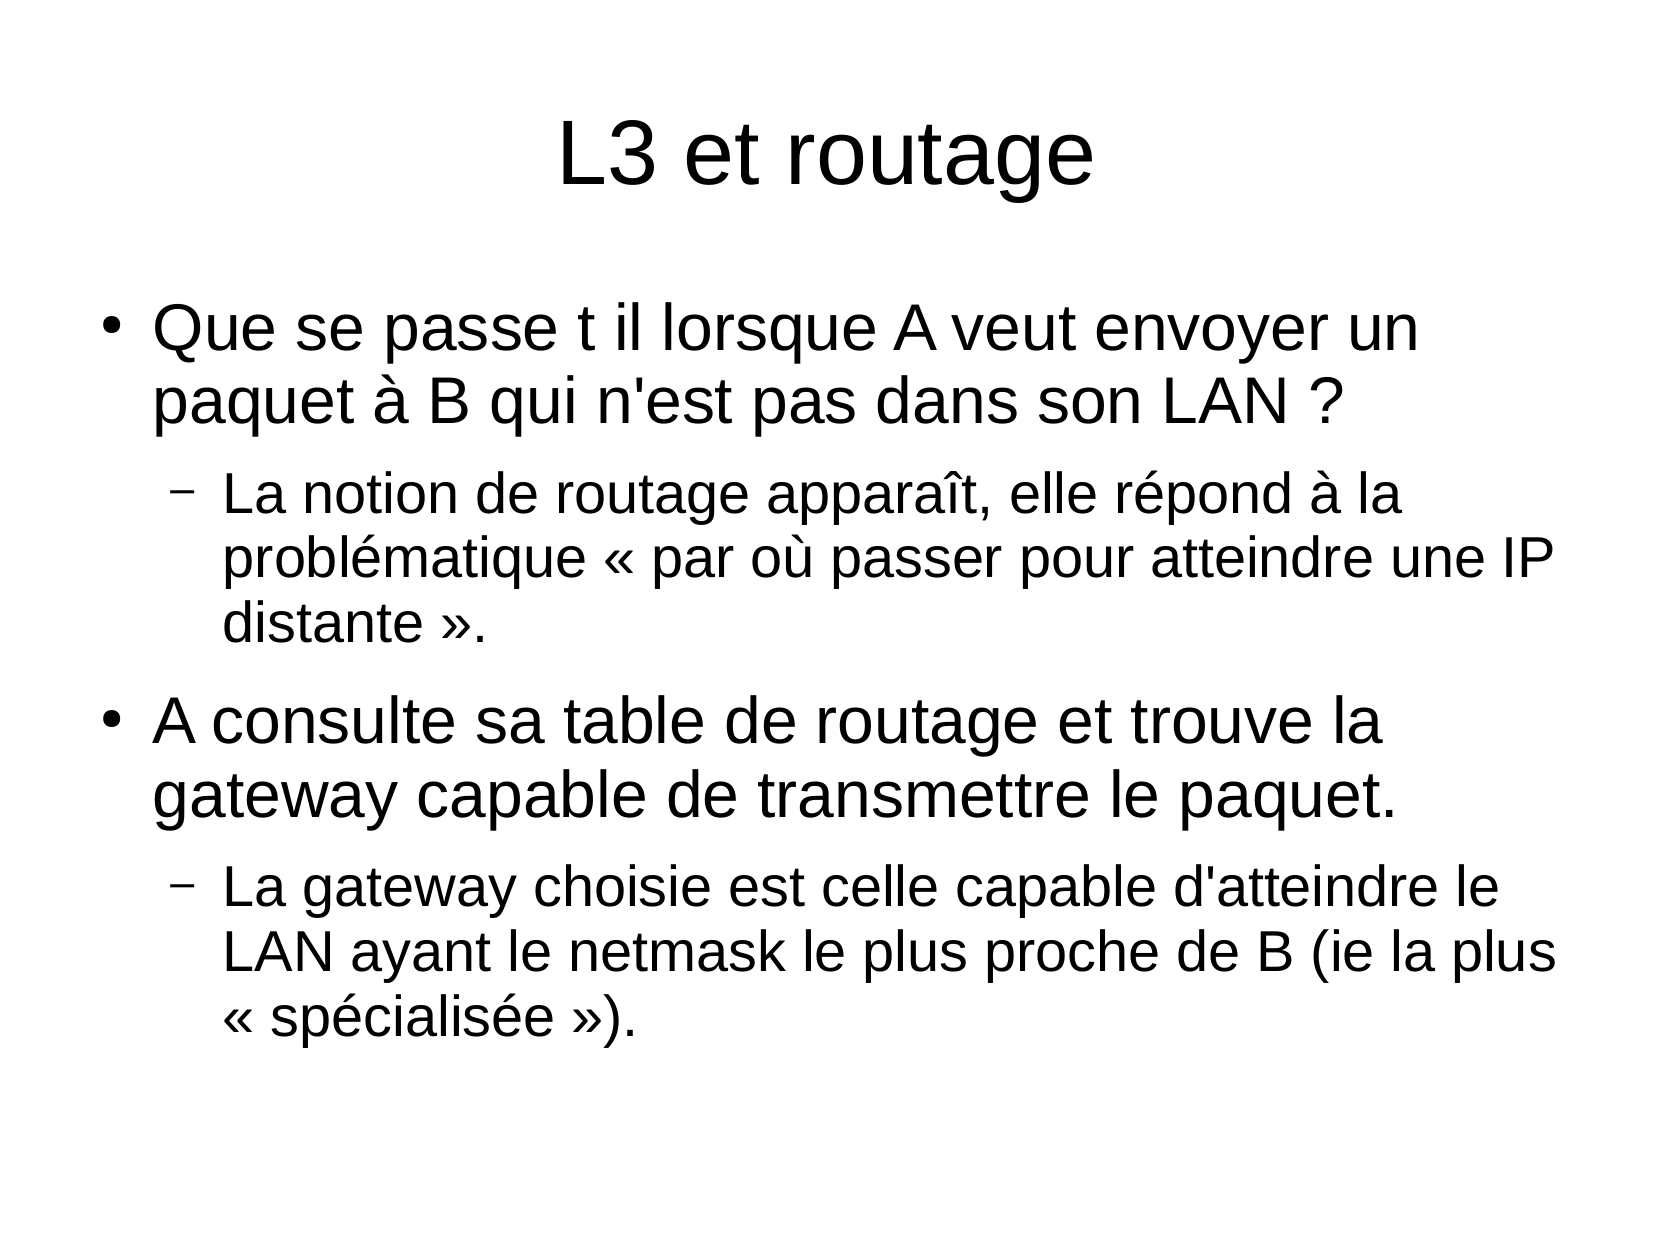

# L3 et routage
Que se passe t il lorsque A veut envoyer un paquet à B qui n'est pas dans son LAN ?
La notion de routage apparaît, elle répond à la problématique « par où passer pour atteindre une IP distante ».
A consulte sa table de routage et trouve la gateway capable de transmettre le paquet.
La gateway choisie est celle capable d'atteindre le LAN ayant le netmask le plus proche de B (ie la plus « spécialisée »).